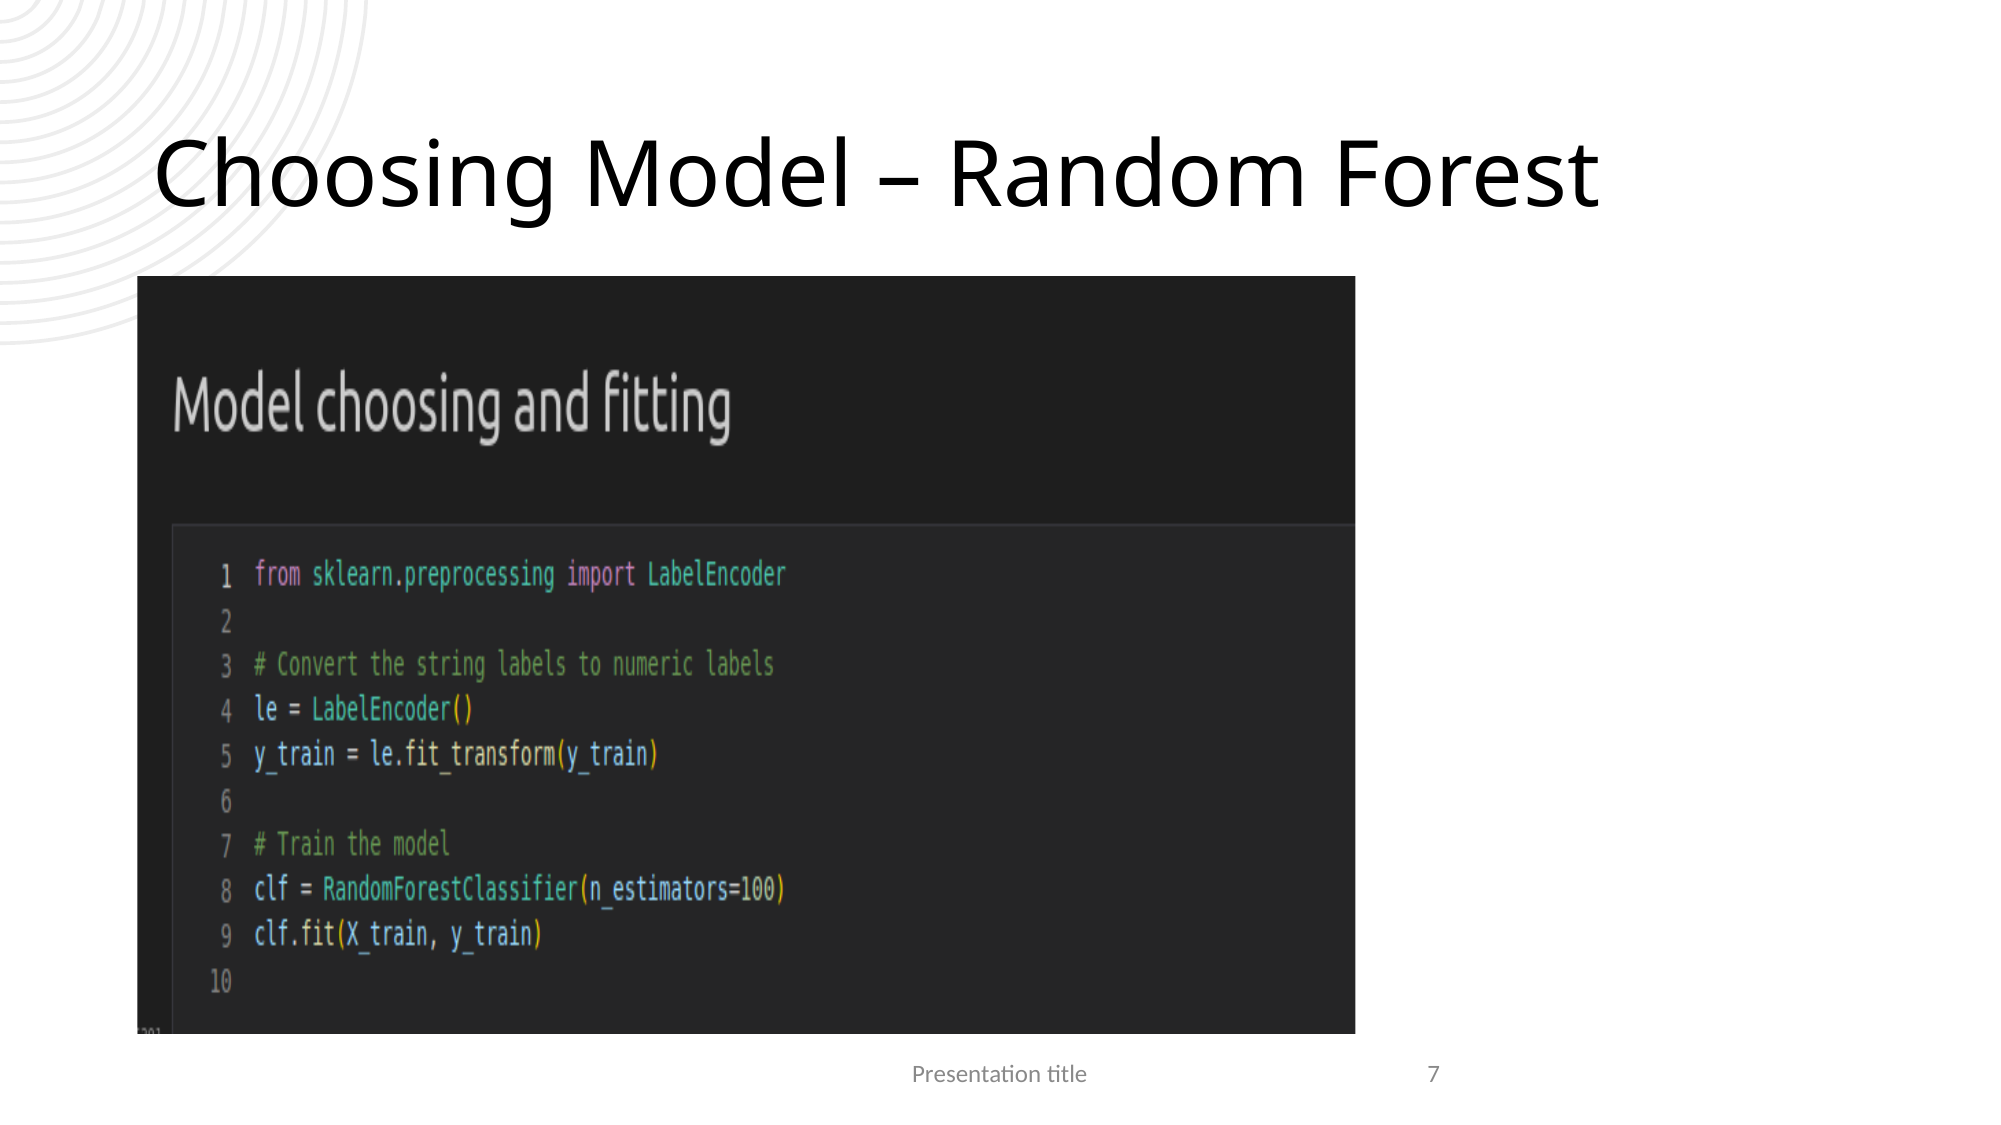

# Choosing Model – Random Forest
Presentation title